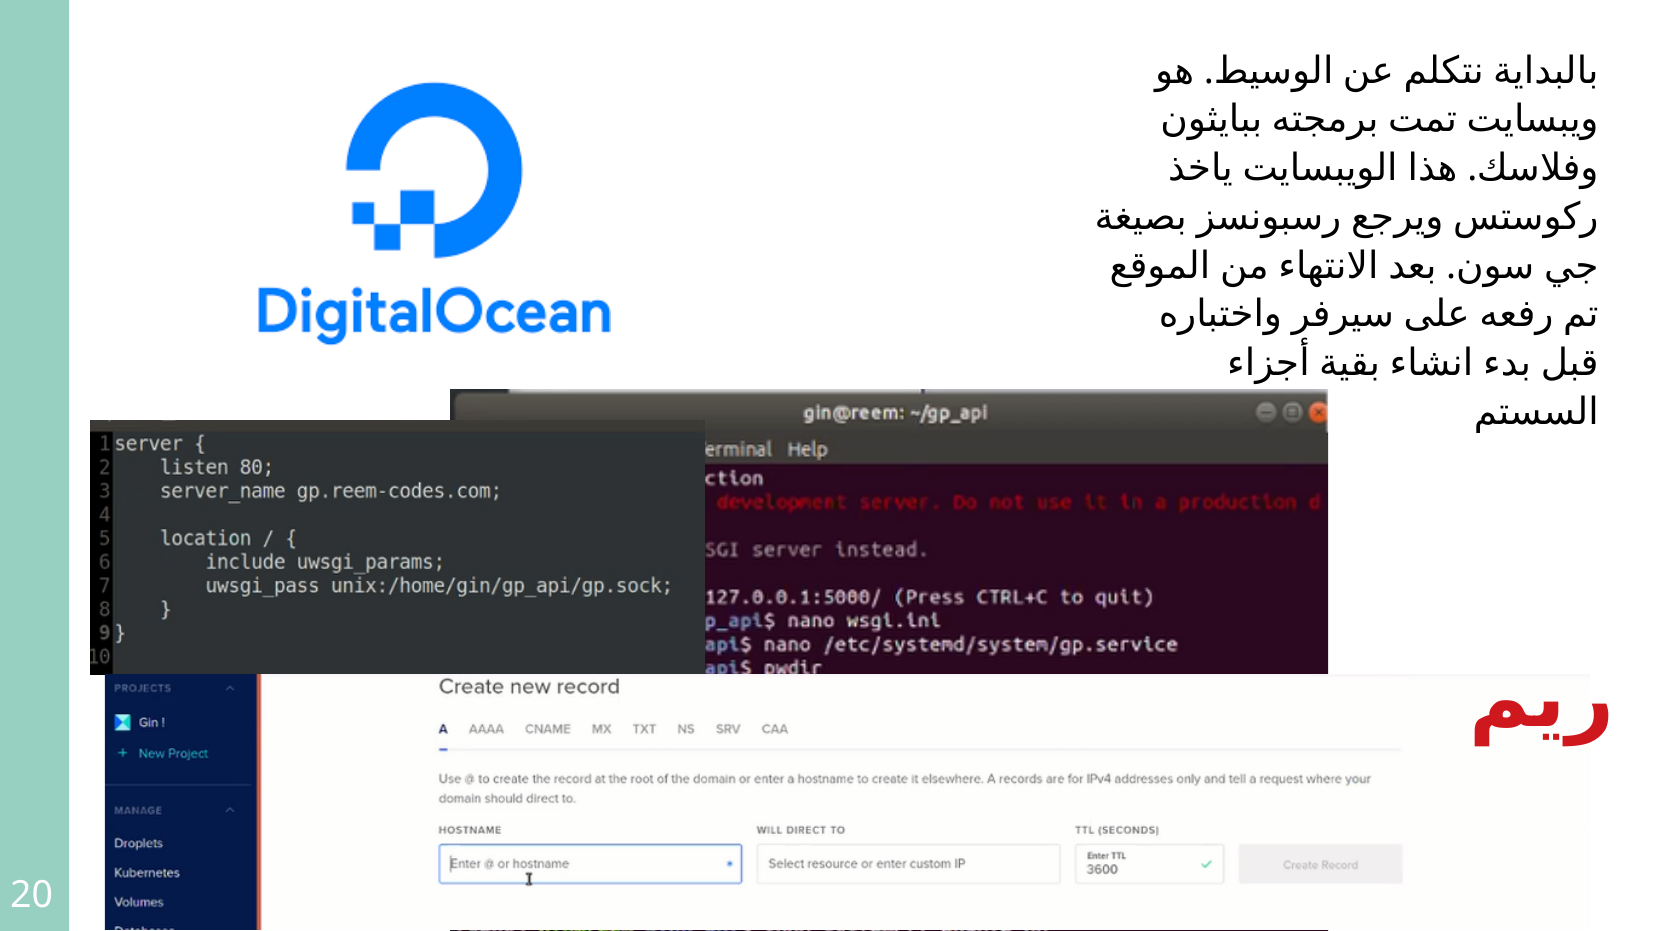

بالبداية نتكلم عن الوسيط. هو ويبسايت تمت برمجته ببايثون وفلاسك. هذا الويبسايت ياخذ ركوستس ويرجع رسبونسز بصيغة جي سون. بعد الانتهاء من الموقع تم رفعه على سيرفر واختباره قبل بدء انشاء بقية أجزاء السستم
ريم